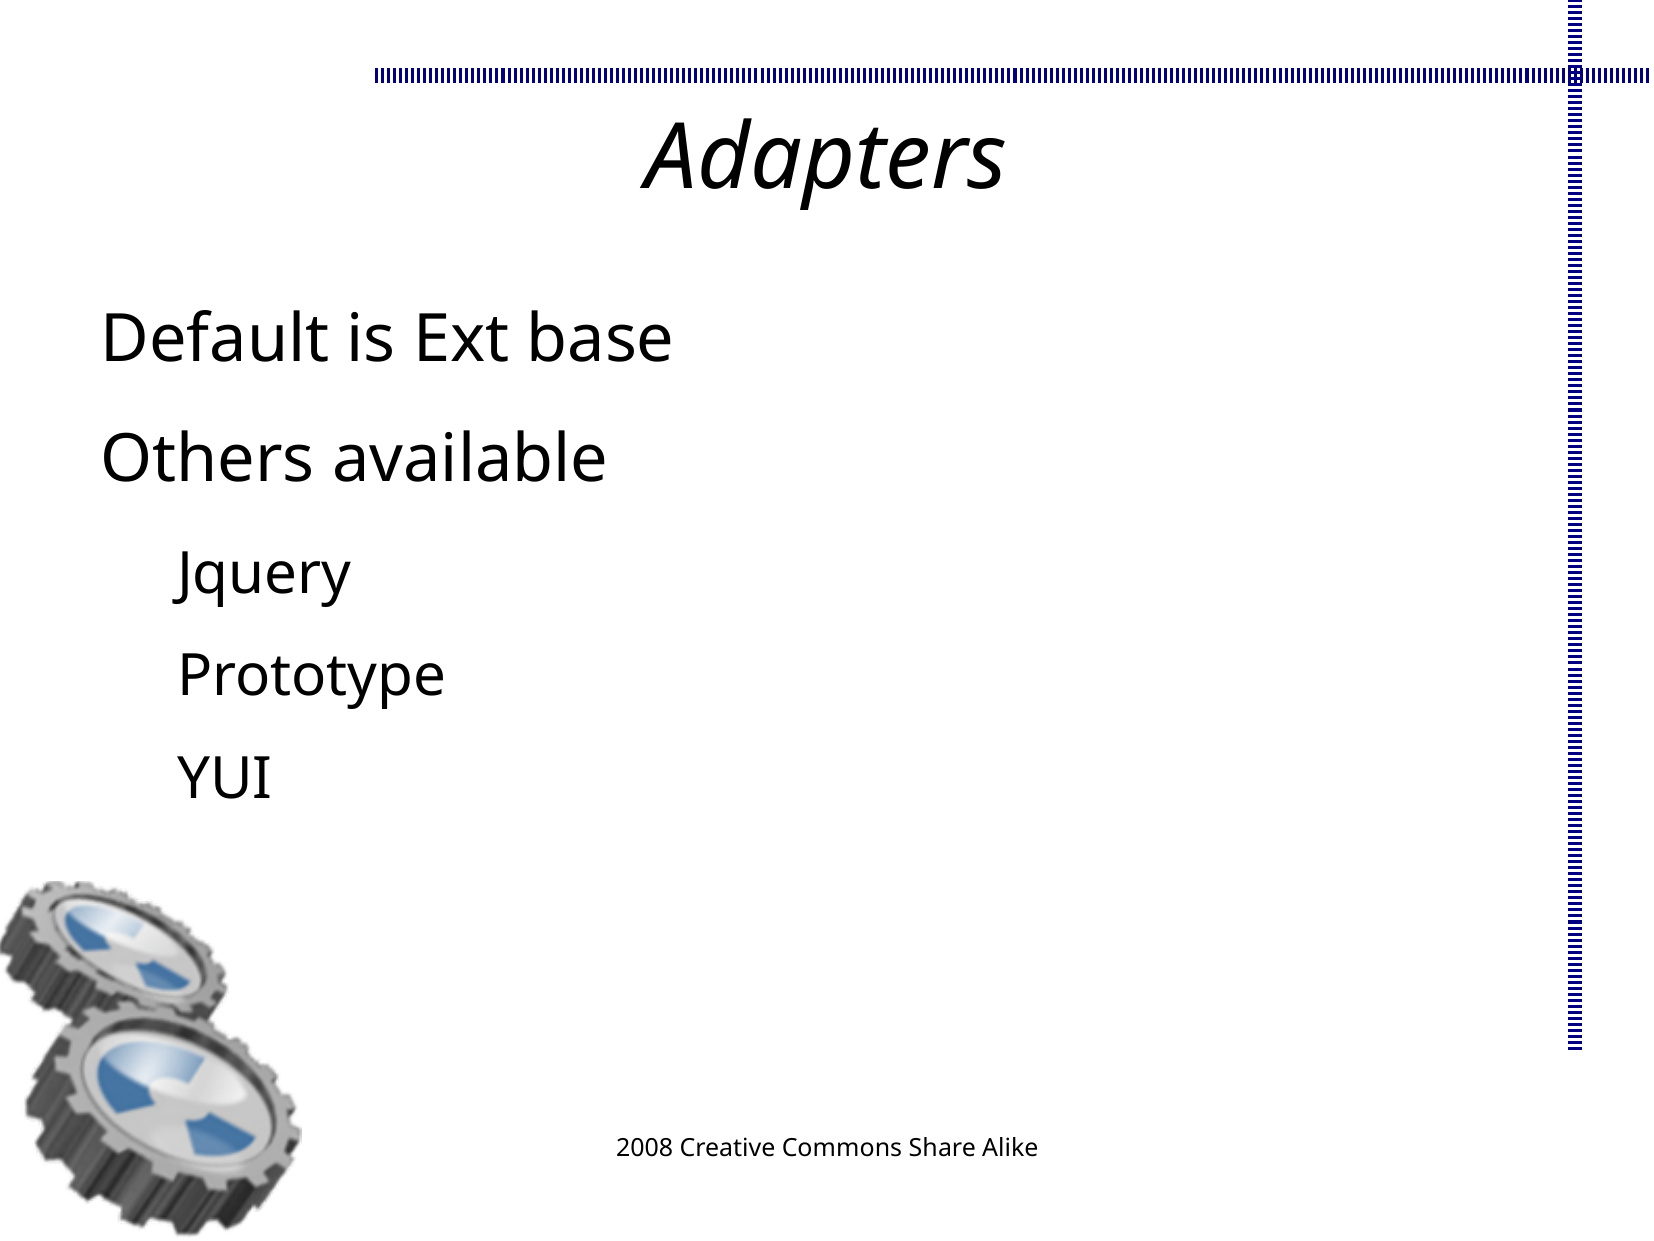

# Adapters
Default is Ext base
Others available
Jquery
Prototype
YUI